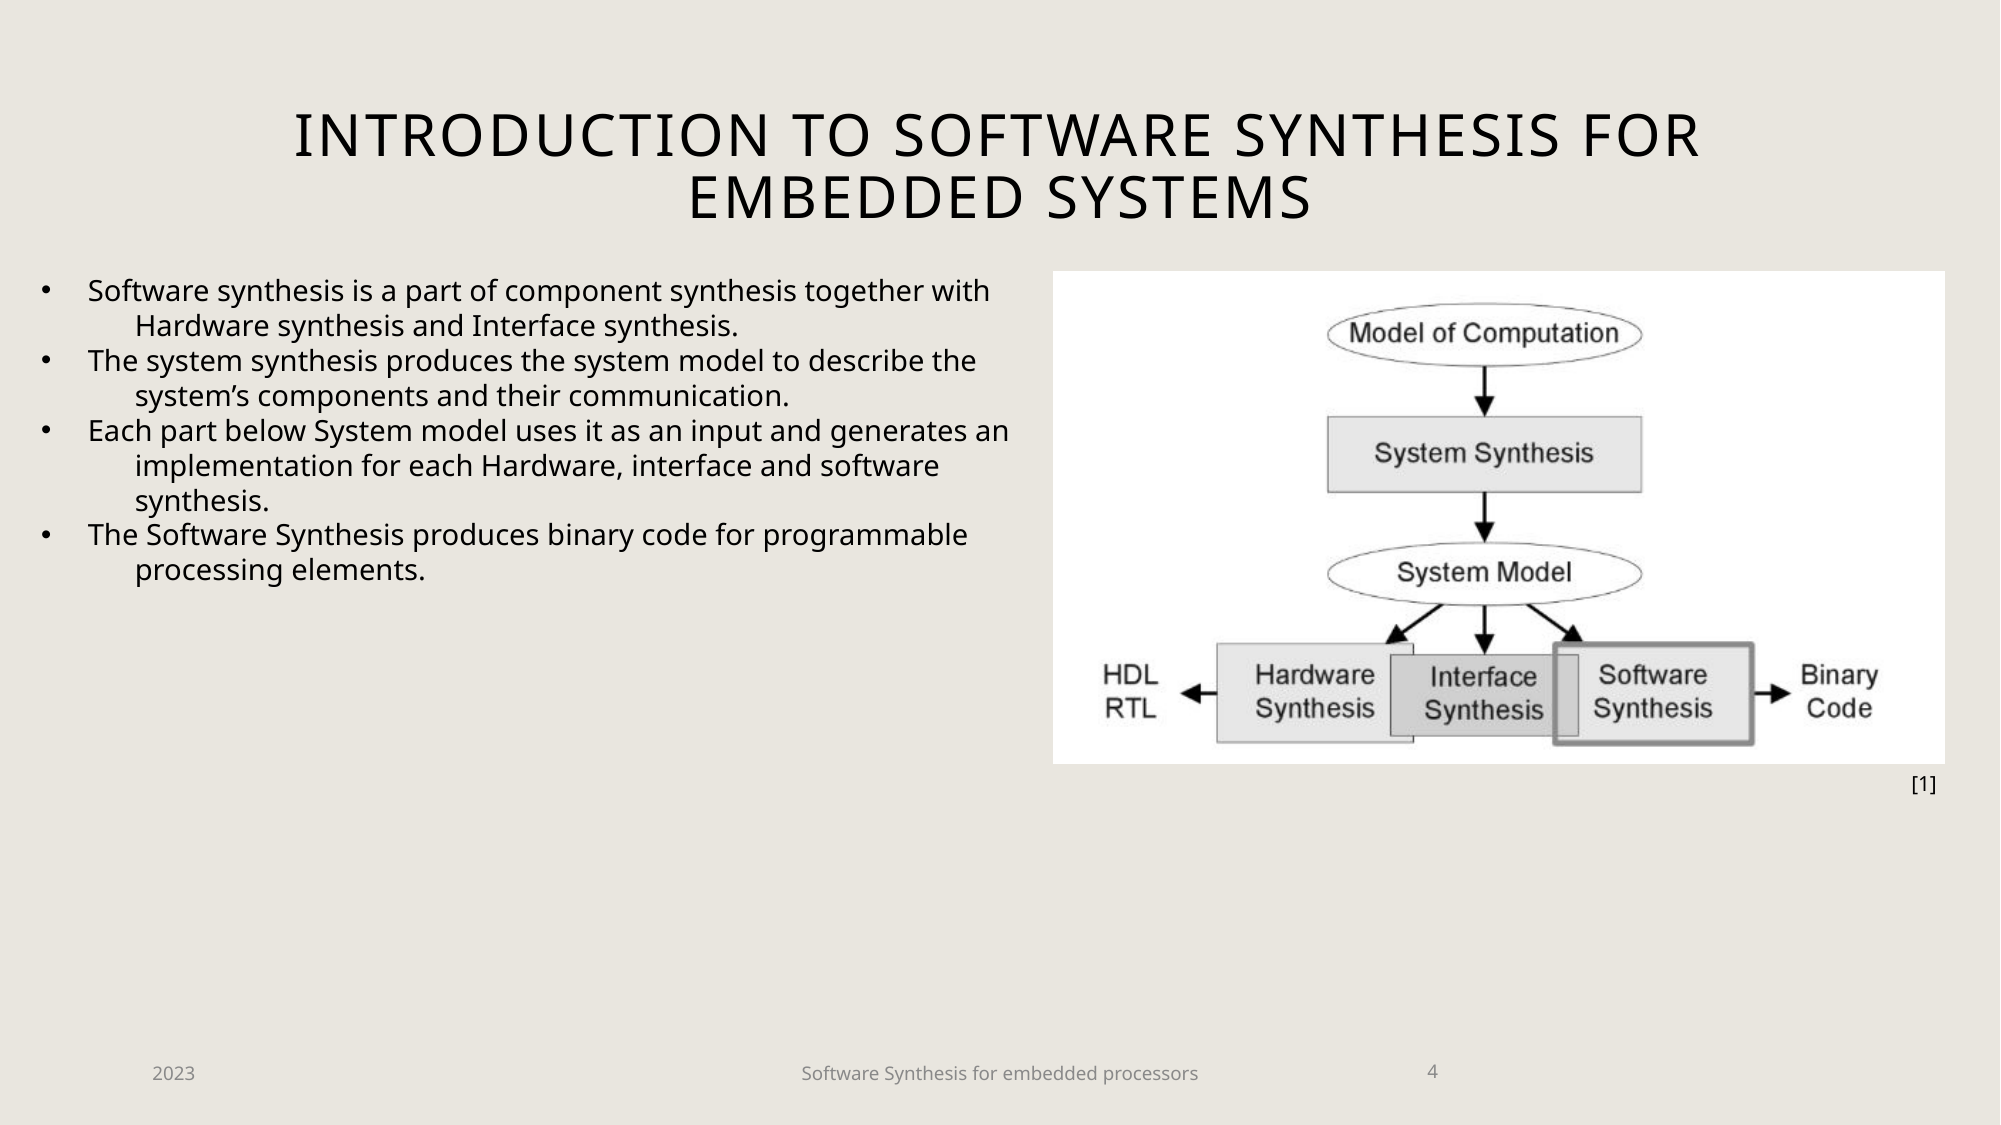

# INTRODUCTION TO SOFTWARE SYNTHESIS FOR EMBEDDED SYSTEMS
Software synthesis is a part of component synthesis together with Hardware synthesis and Interface synthesis.
The system synthesis produces the system model to describe the system’s components and their communication.
Each part below System model uses it as an input and generates an implementation for each Hardware, interface and software synthesis.
The Software Synthesis produces binary code for programmable processing elements.
[1]
2023
Software Synthesis for embedded processors
4